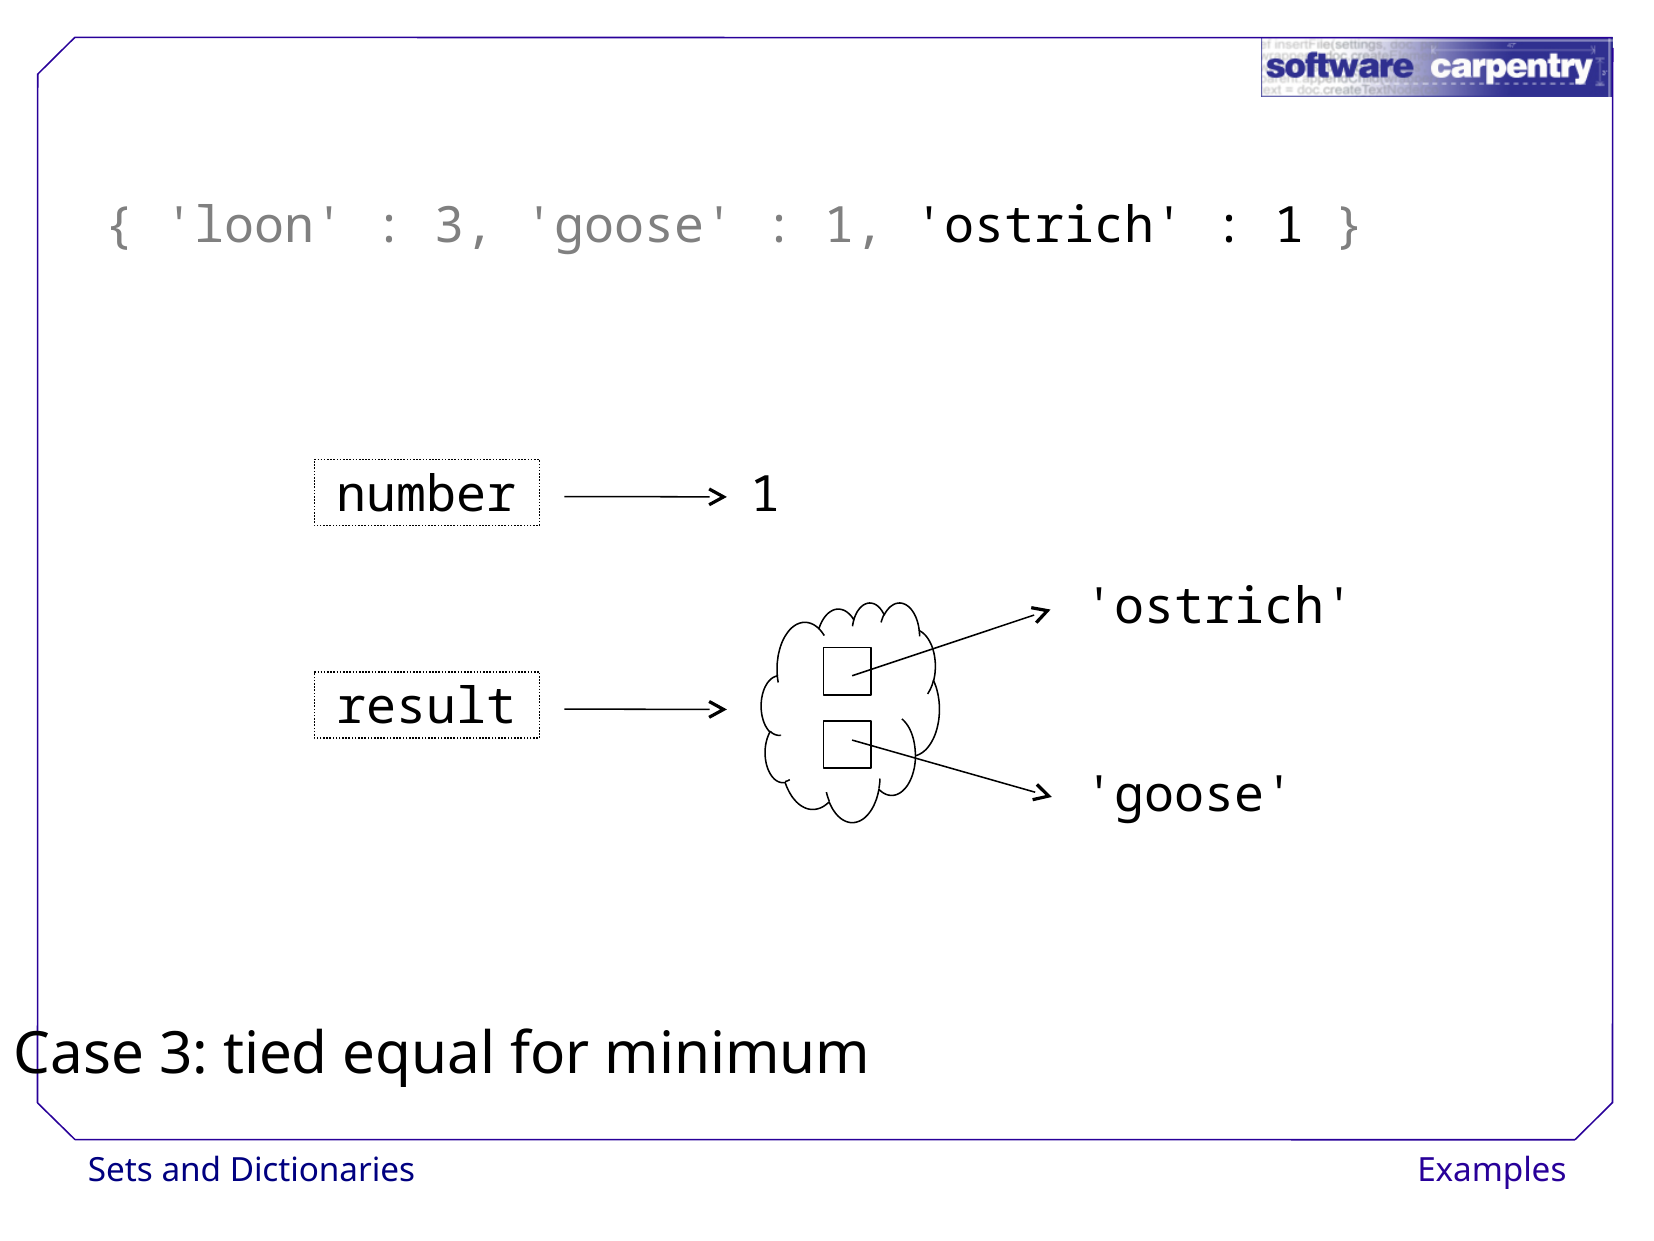

{ 'loon' : 3, 'goose' : 1, 'ostrich' : 1 }
number
1
'ostrich'
result
'goose'
Case 3: tied equal for minimum